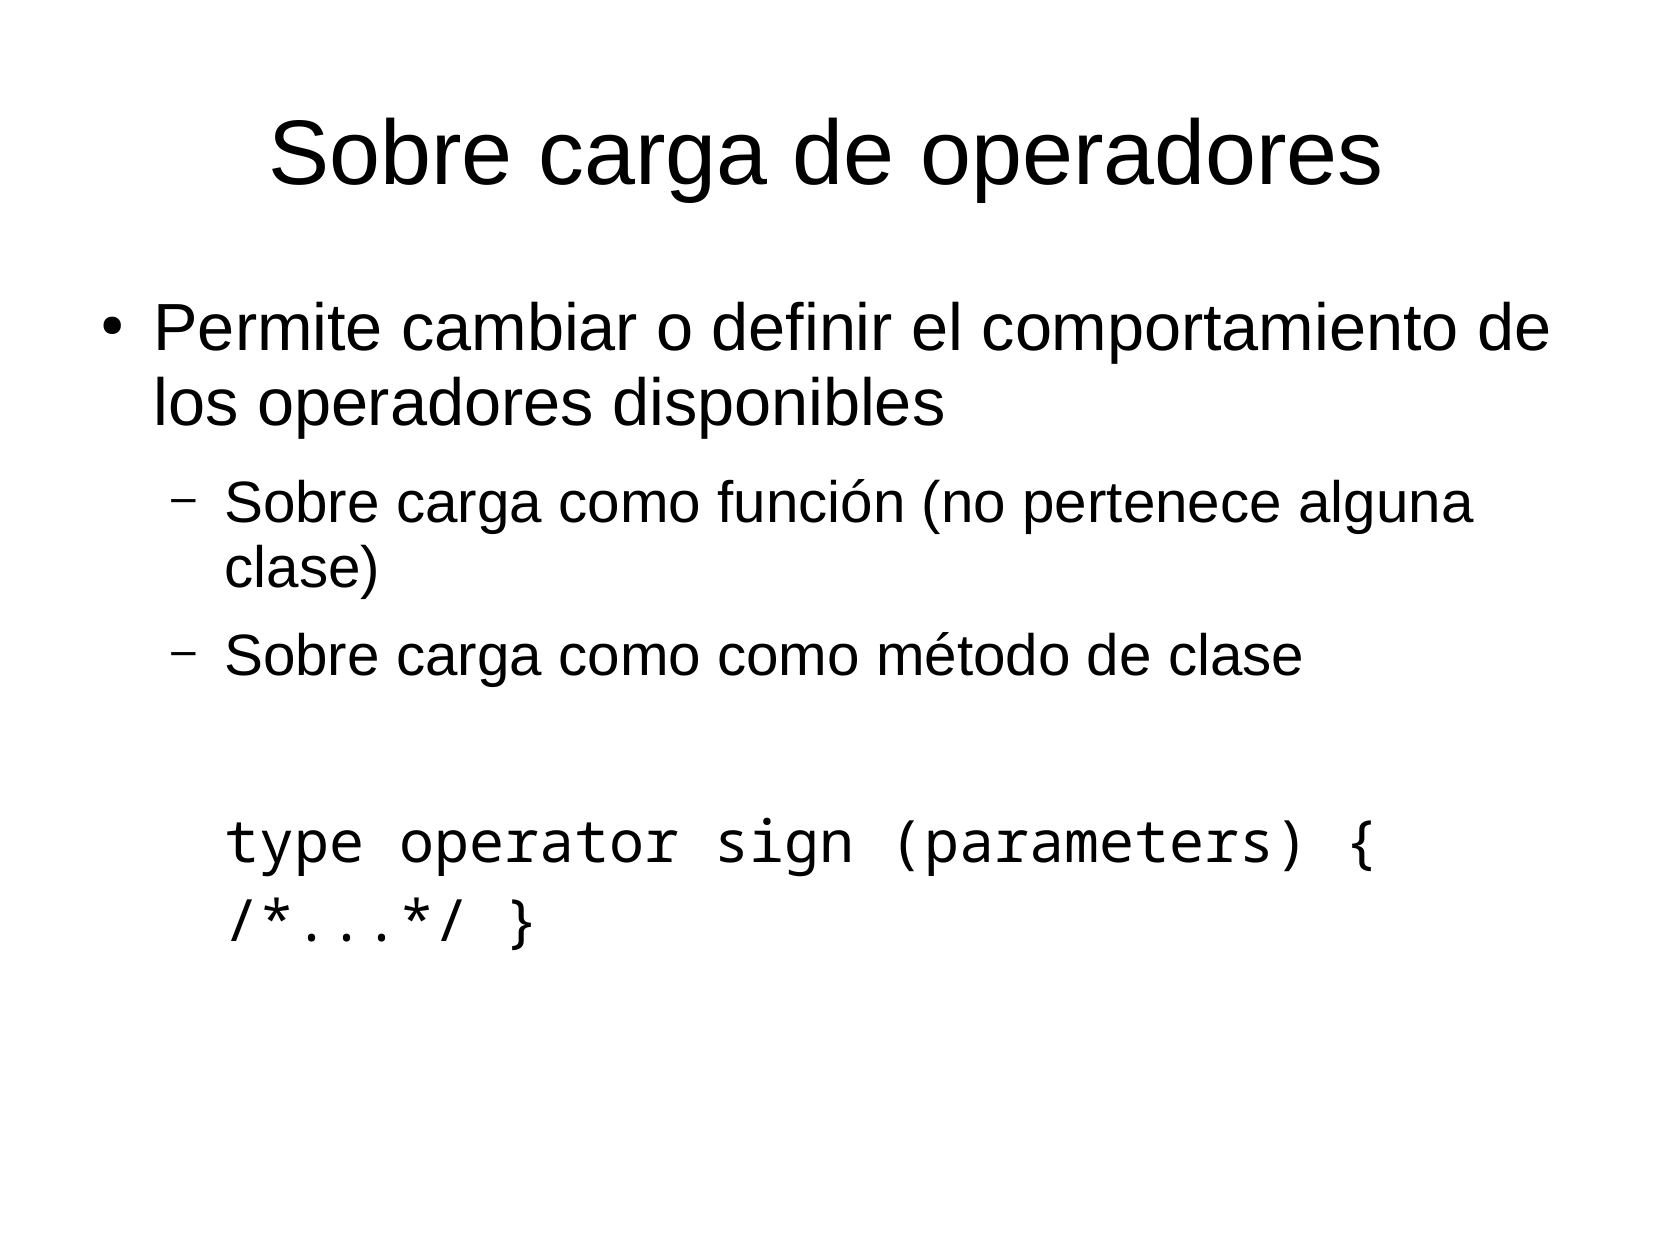

# Sobre carga de operadores
Permite cambiar o definir el comportamiento de los operadores disponibles
Sobre carga como función (no pertenece alguna clase)
Sobre carga como como método de clase
type operator sign (parameters) { /*...*/ }